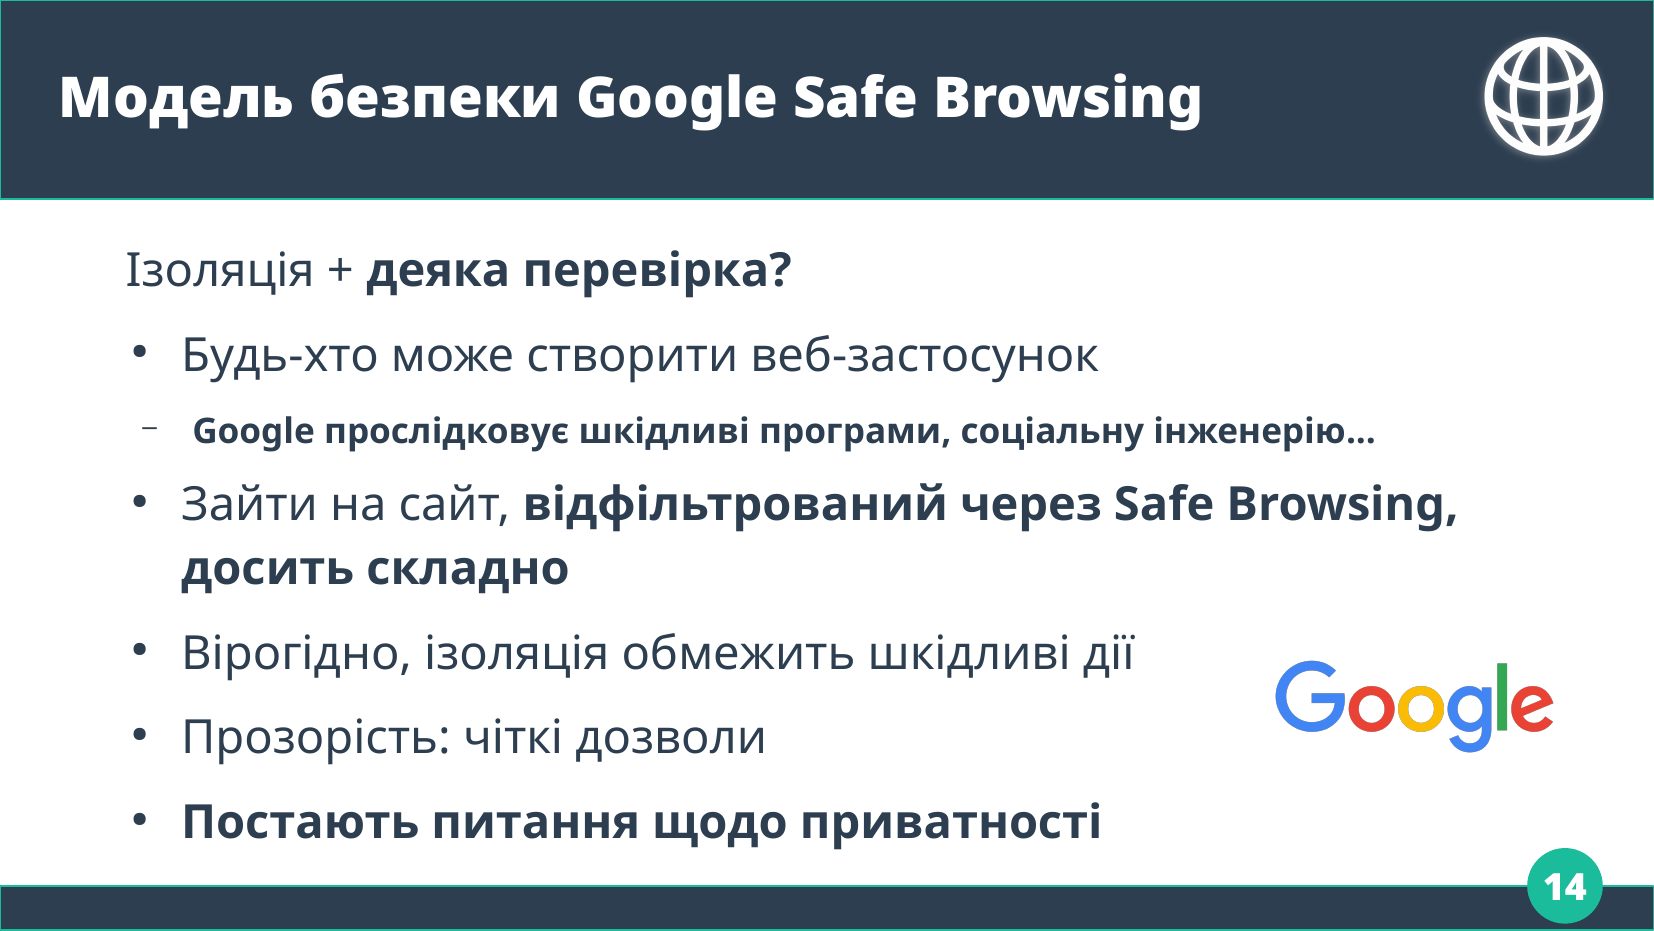

# Модель безпеки Google Safe Browsing
Ізоляція + деяка перевірка?
Будь-хто може створити веб-застосунок
Google прослідковує шкідливі програми, соціальну інженерію...
Зайти на сайт, відфільтрований через Safe Browsing, досить складно
Вірогідно, ізоляція обмежить шкідливі дії
Прозорість: чіткі дозволи
Постають питання щодо приватності
14